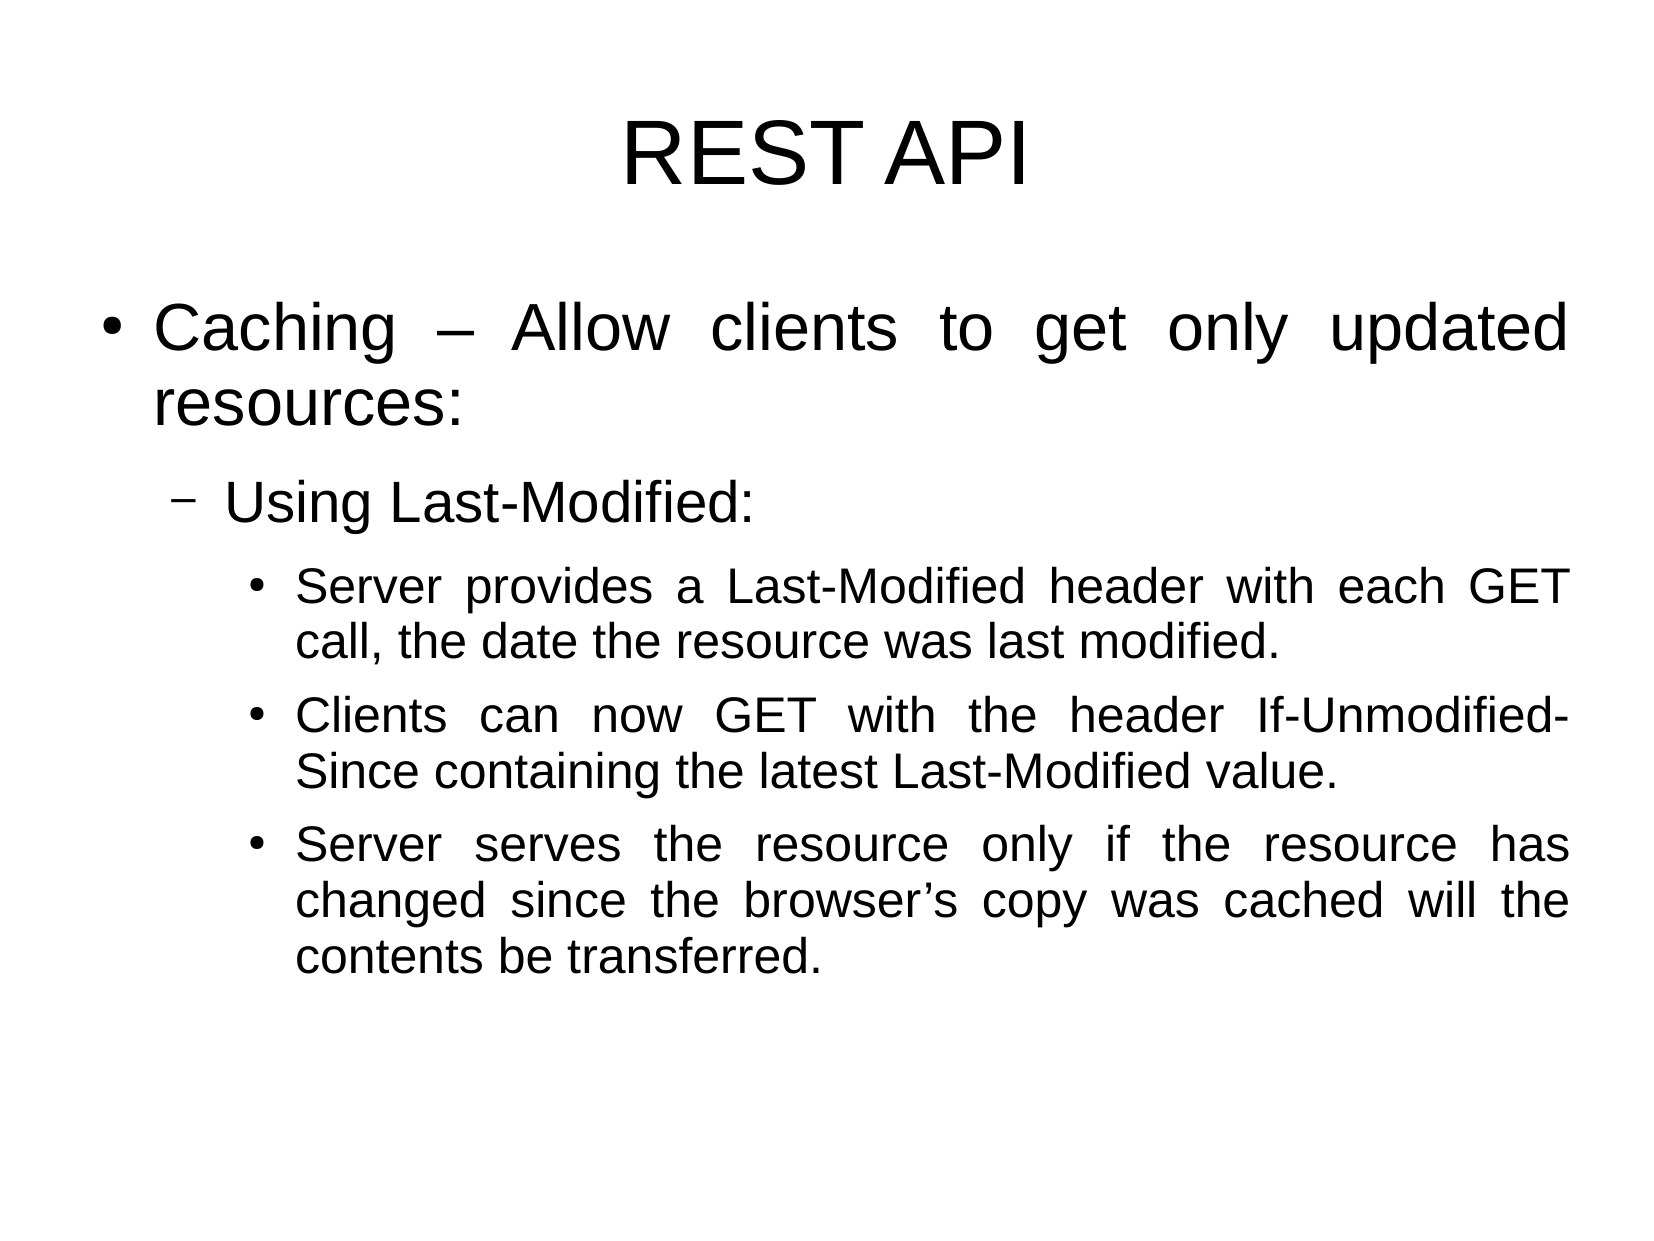

# REST API
Caching – Allow clients to get only updated resources:
Using Last-Modified:
Server provides a Last-Modified header with each GET call, the date the resource was last modified.
Clients can now GET with the header If-Unmodified-Since containing the latest Last-Modified value.
Server serves the resource only if the resource has changed since the browser’s copy was cached will the contents be transferred.